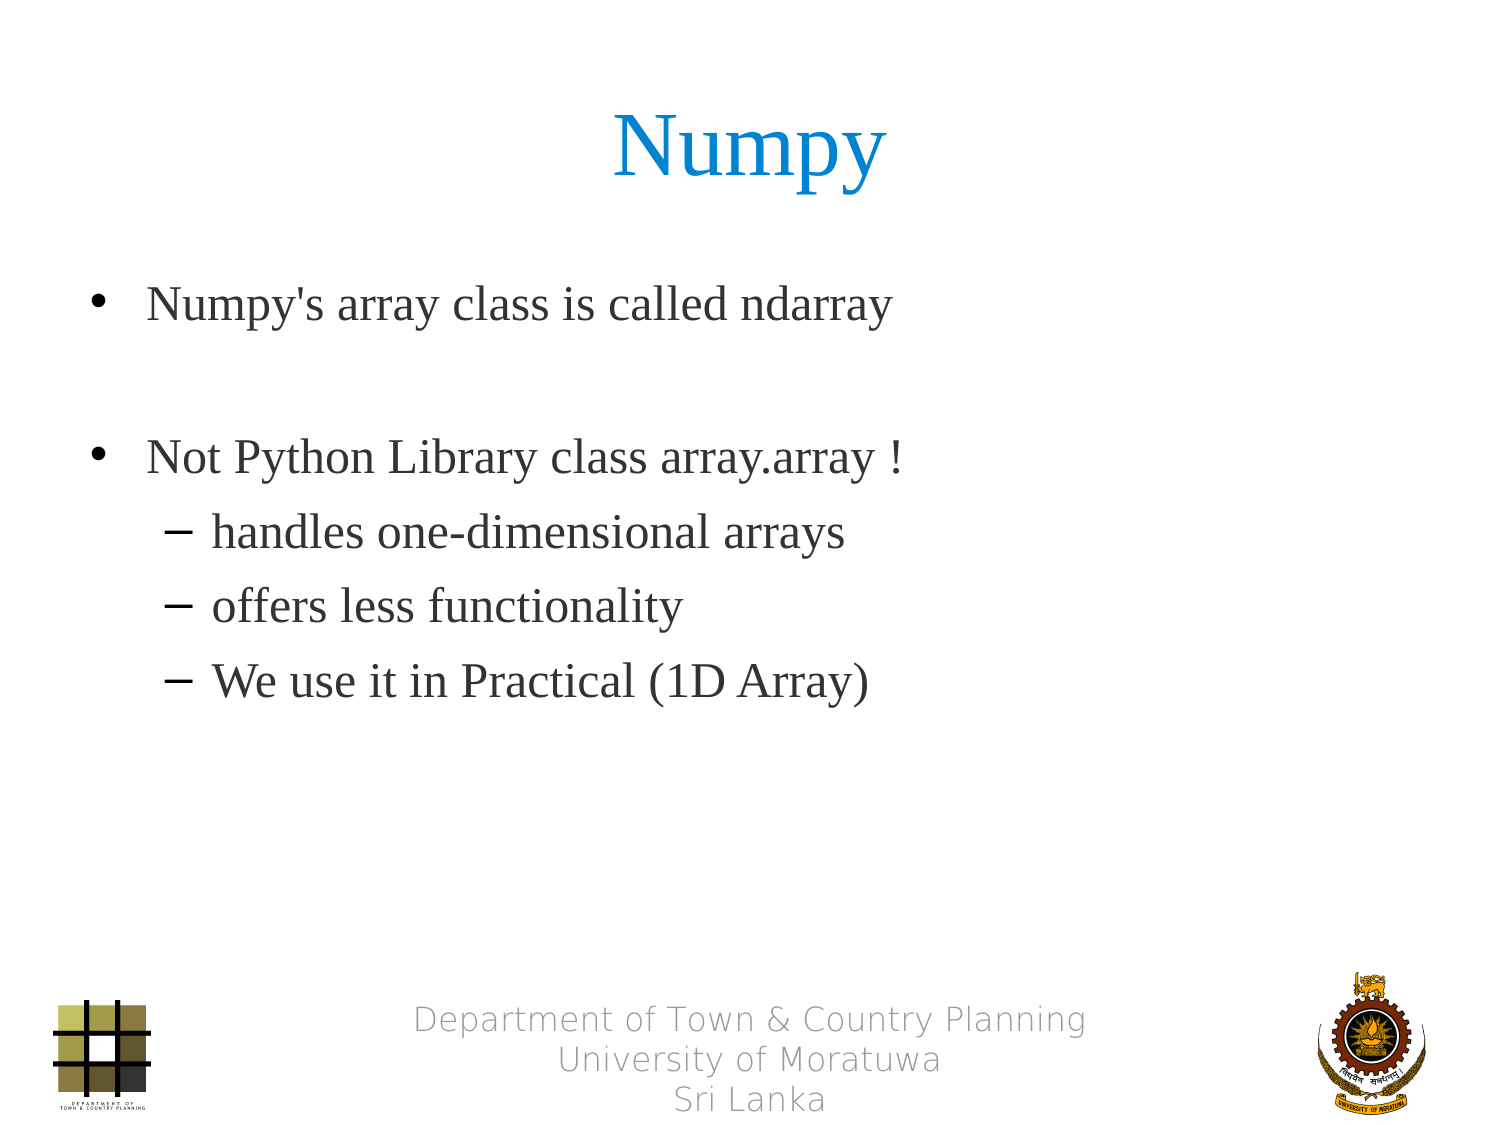

# Numpy
Numpy's array class is called ndarray
Not Python Library class array.array !
handles one-dimensional arrays
offers less functionality
We use it in Practical (1D Array)